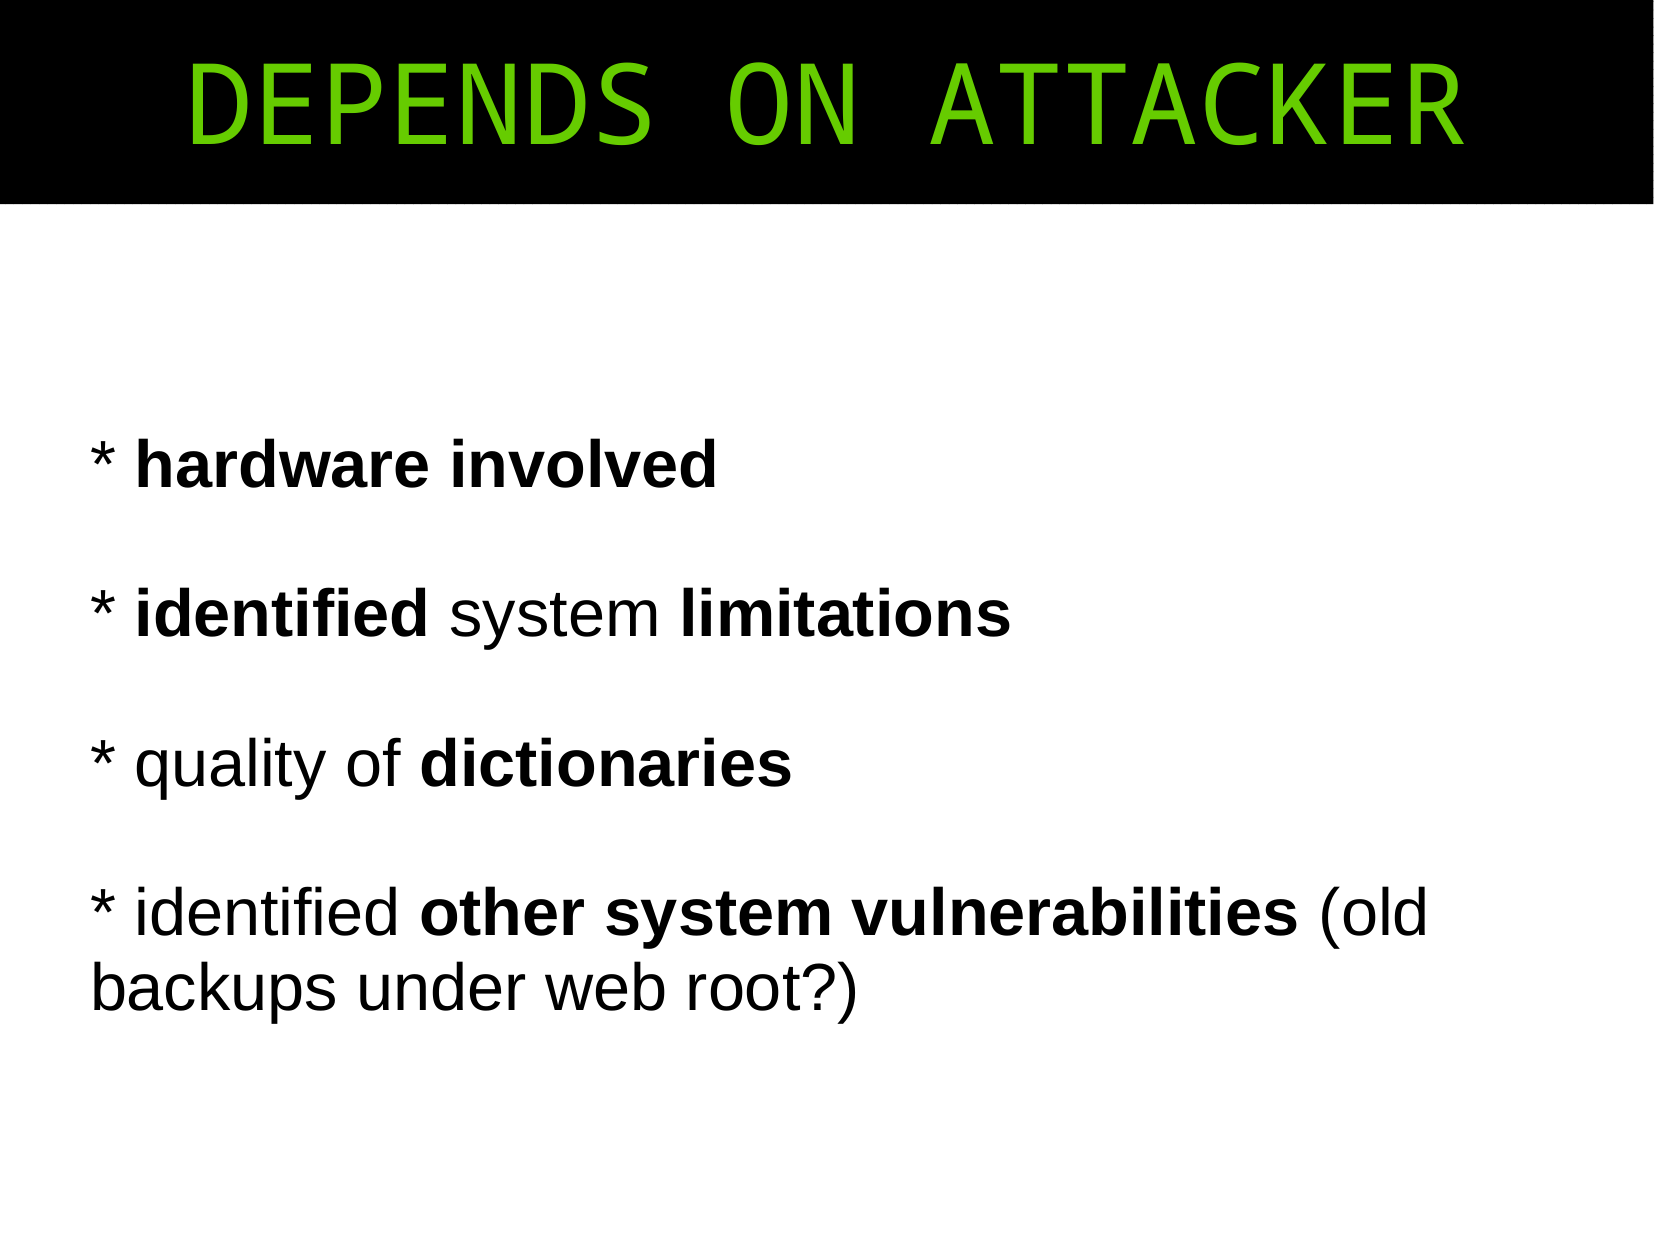

# DEPENDS ON ATTACKER
* hardware involved
* identified system limitations
* quality of dictionaries
* identified other system vulnerabilities (old backups under web root?)